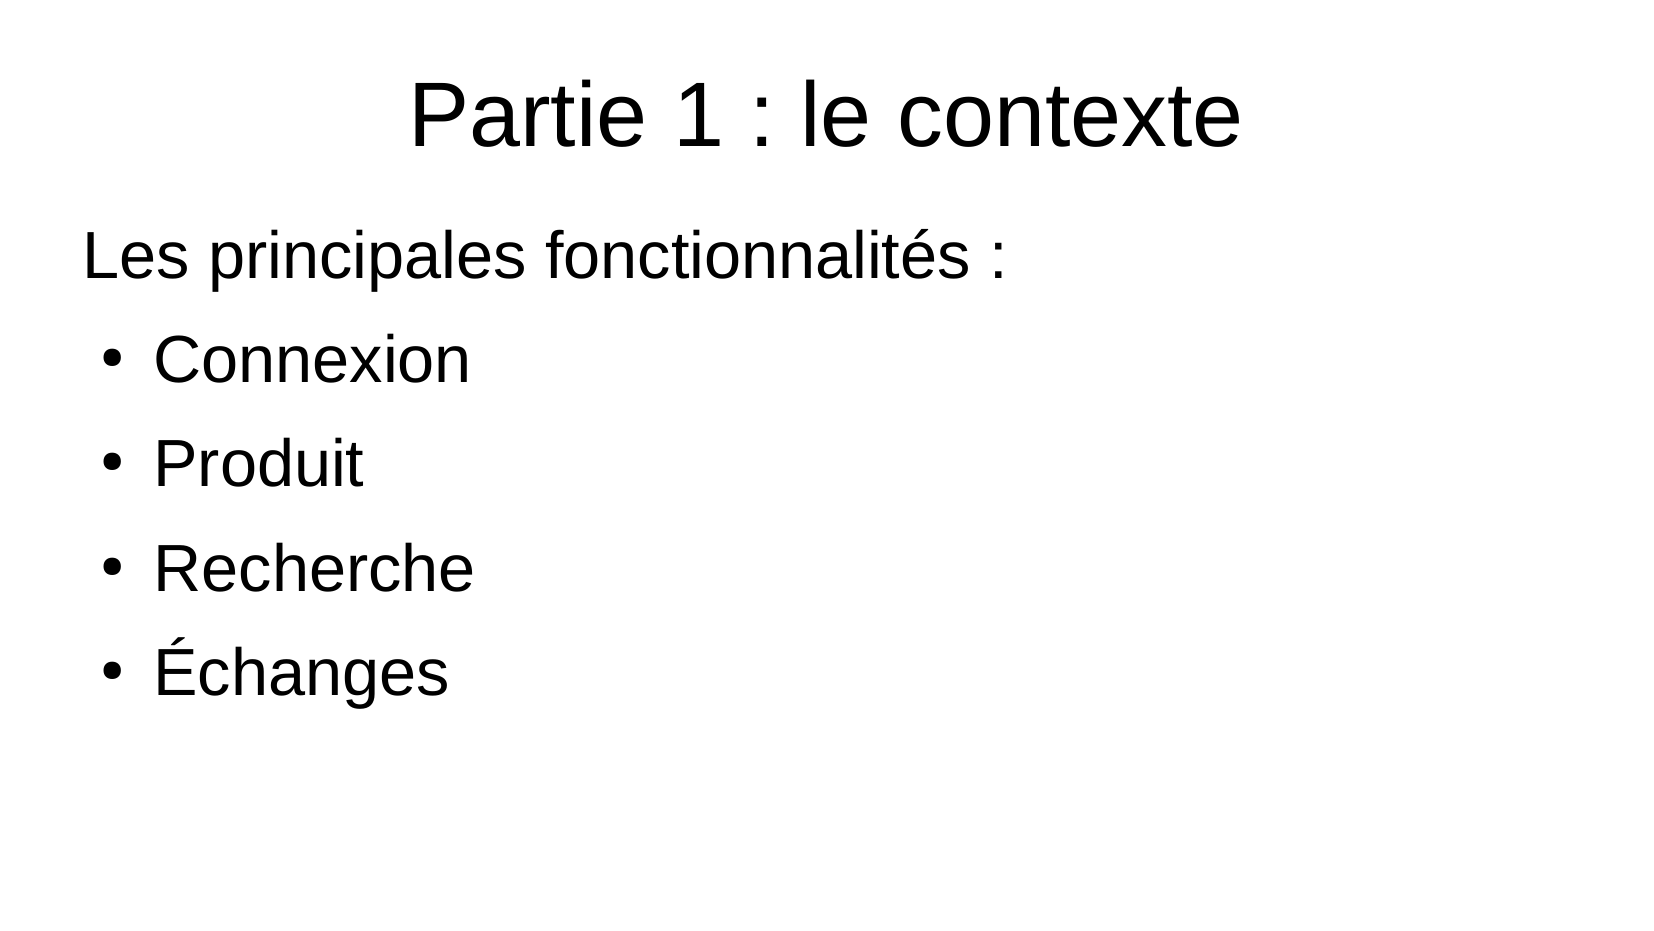

# Partie 1 : le contexte
Les principales fonctionnalités :
Connexion
Produit
Recherche
Échanges